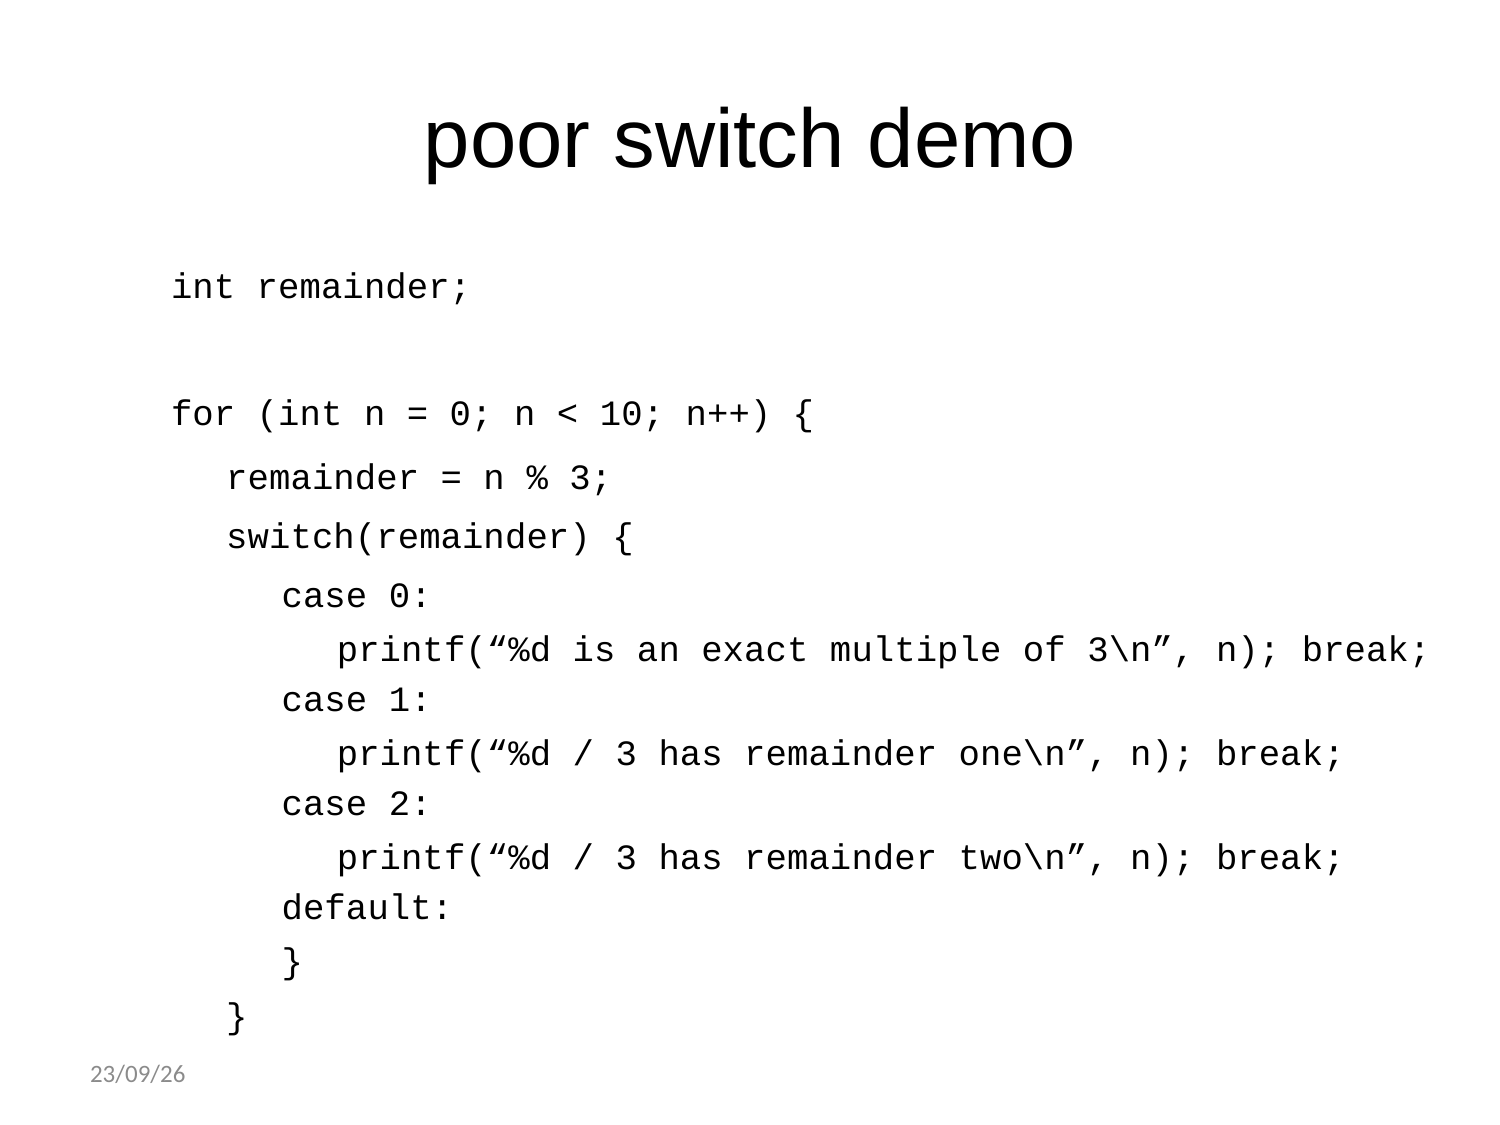

# poor switch demo
int remainder;
for (int n = 0; n < 10; n++) {
remainder = n % 3;
switch(remainder) {
case 0:
printf(“%d is an exact multiple of 3\n”, n); break;
case 1:
printf(“%d / 3 has remainder one\n”, n); break;
case 2:
printf(“%d / 3 has remainder two\n”, n); break;
default:
}
}